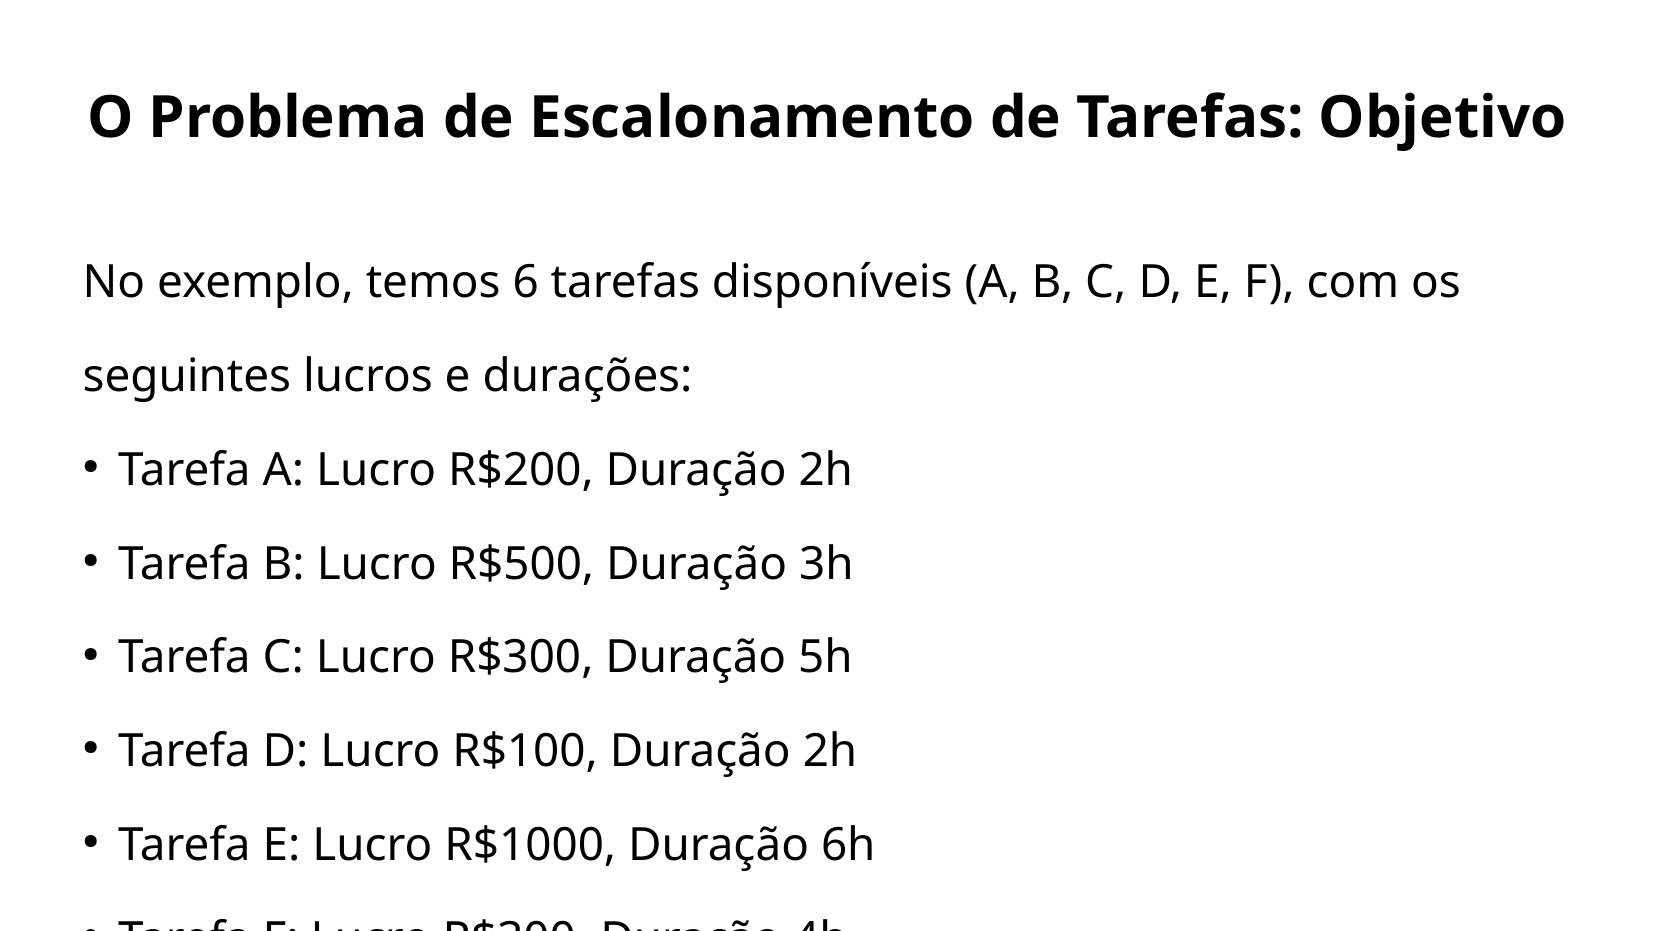

# O Problema de Escalonamento de Tarefas: Objetivo
No exemplo, temos 6 tarefas disponíveis (A, B, C, D, E, F), com os seguintes lucros e durações:
Tarefa A: Lucro R$200, Duração 2h
Tarefa B: Lucro R$500, Duração 3h
Tarefa C: Lucro R$300, Duração 5h
Tarefa D: Lucro R$100, Duração 2h
Tarefa E: Lucro R$1000, Duração 6h
Tarefa F: Lucro R$300, Duração 4h